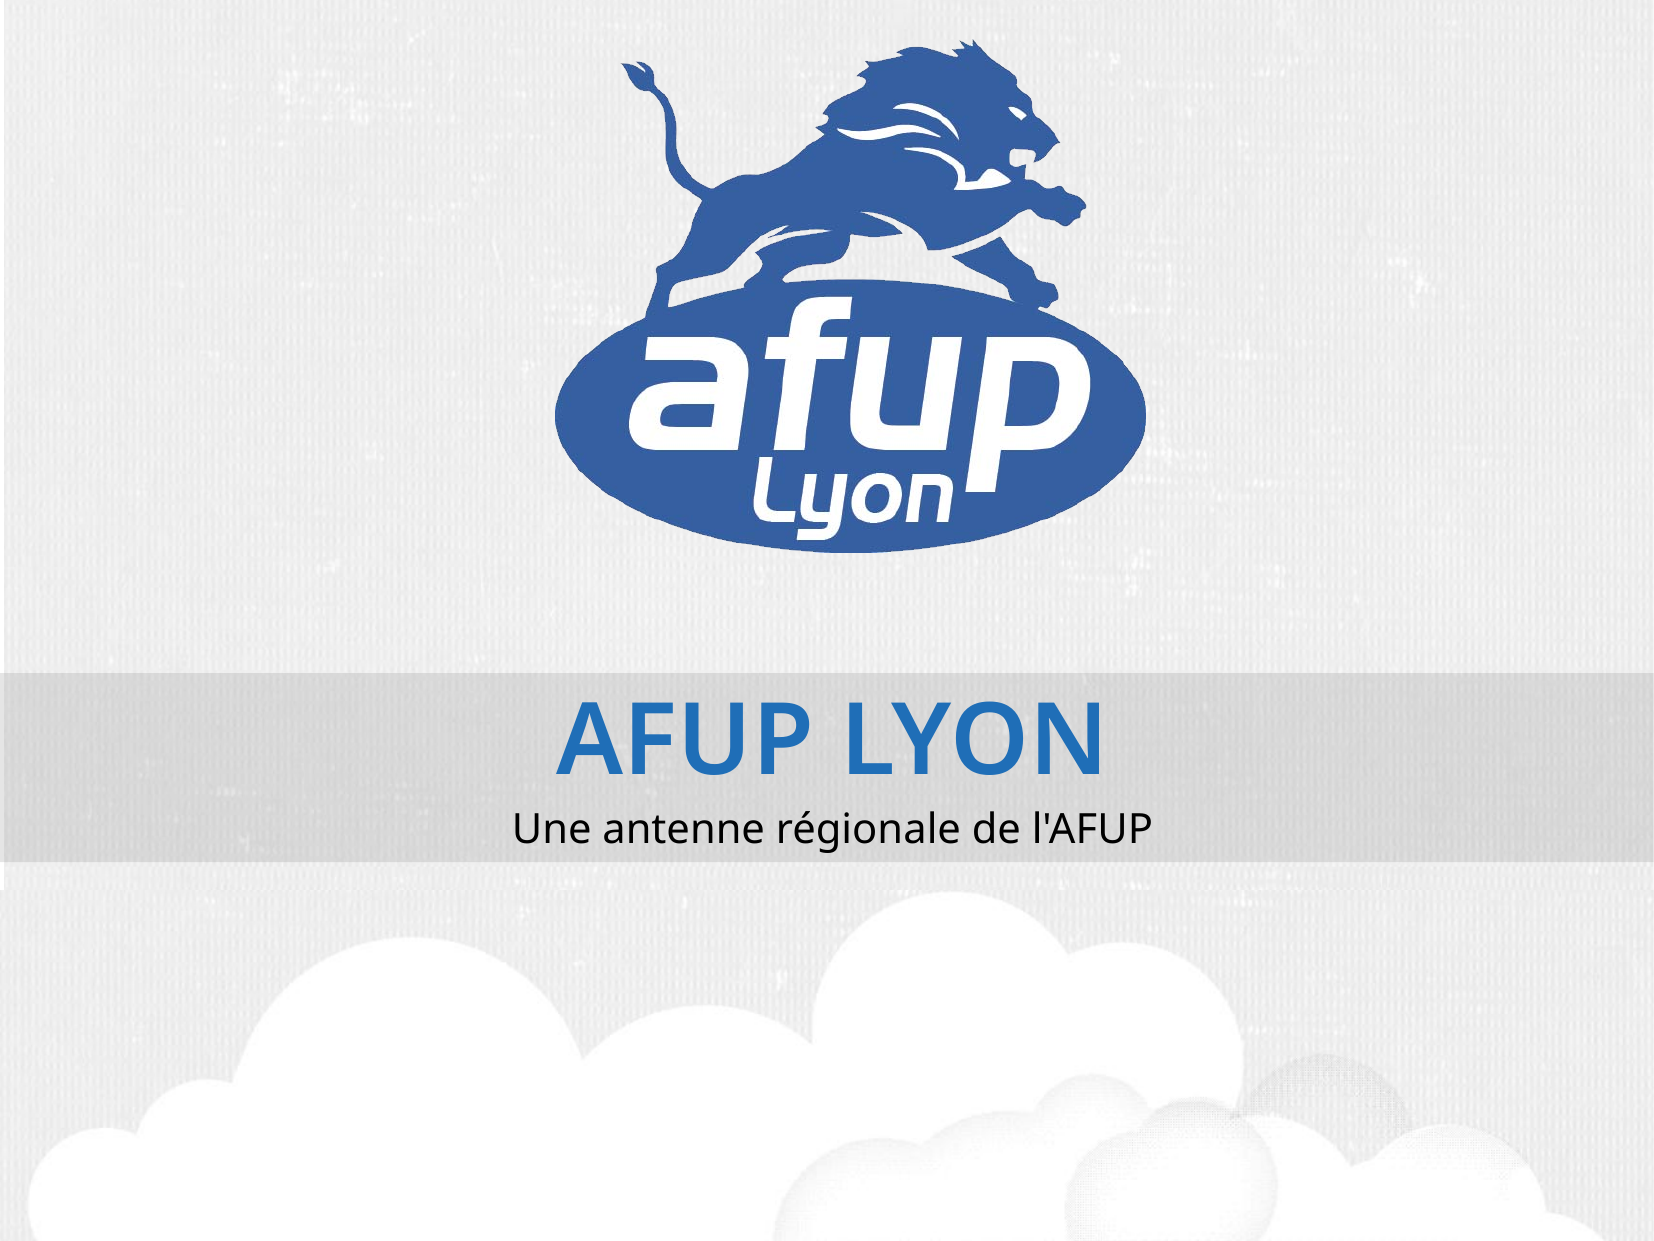

# AFUP LYON
Une antenne régionale de l'AFUP